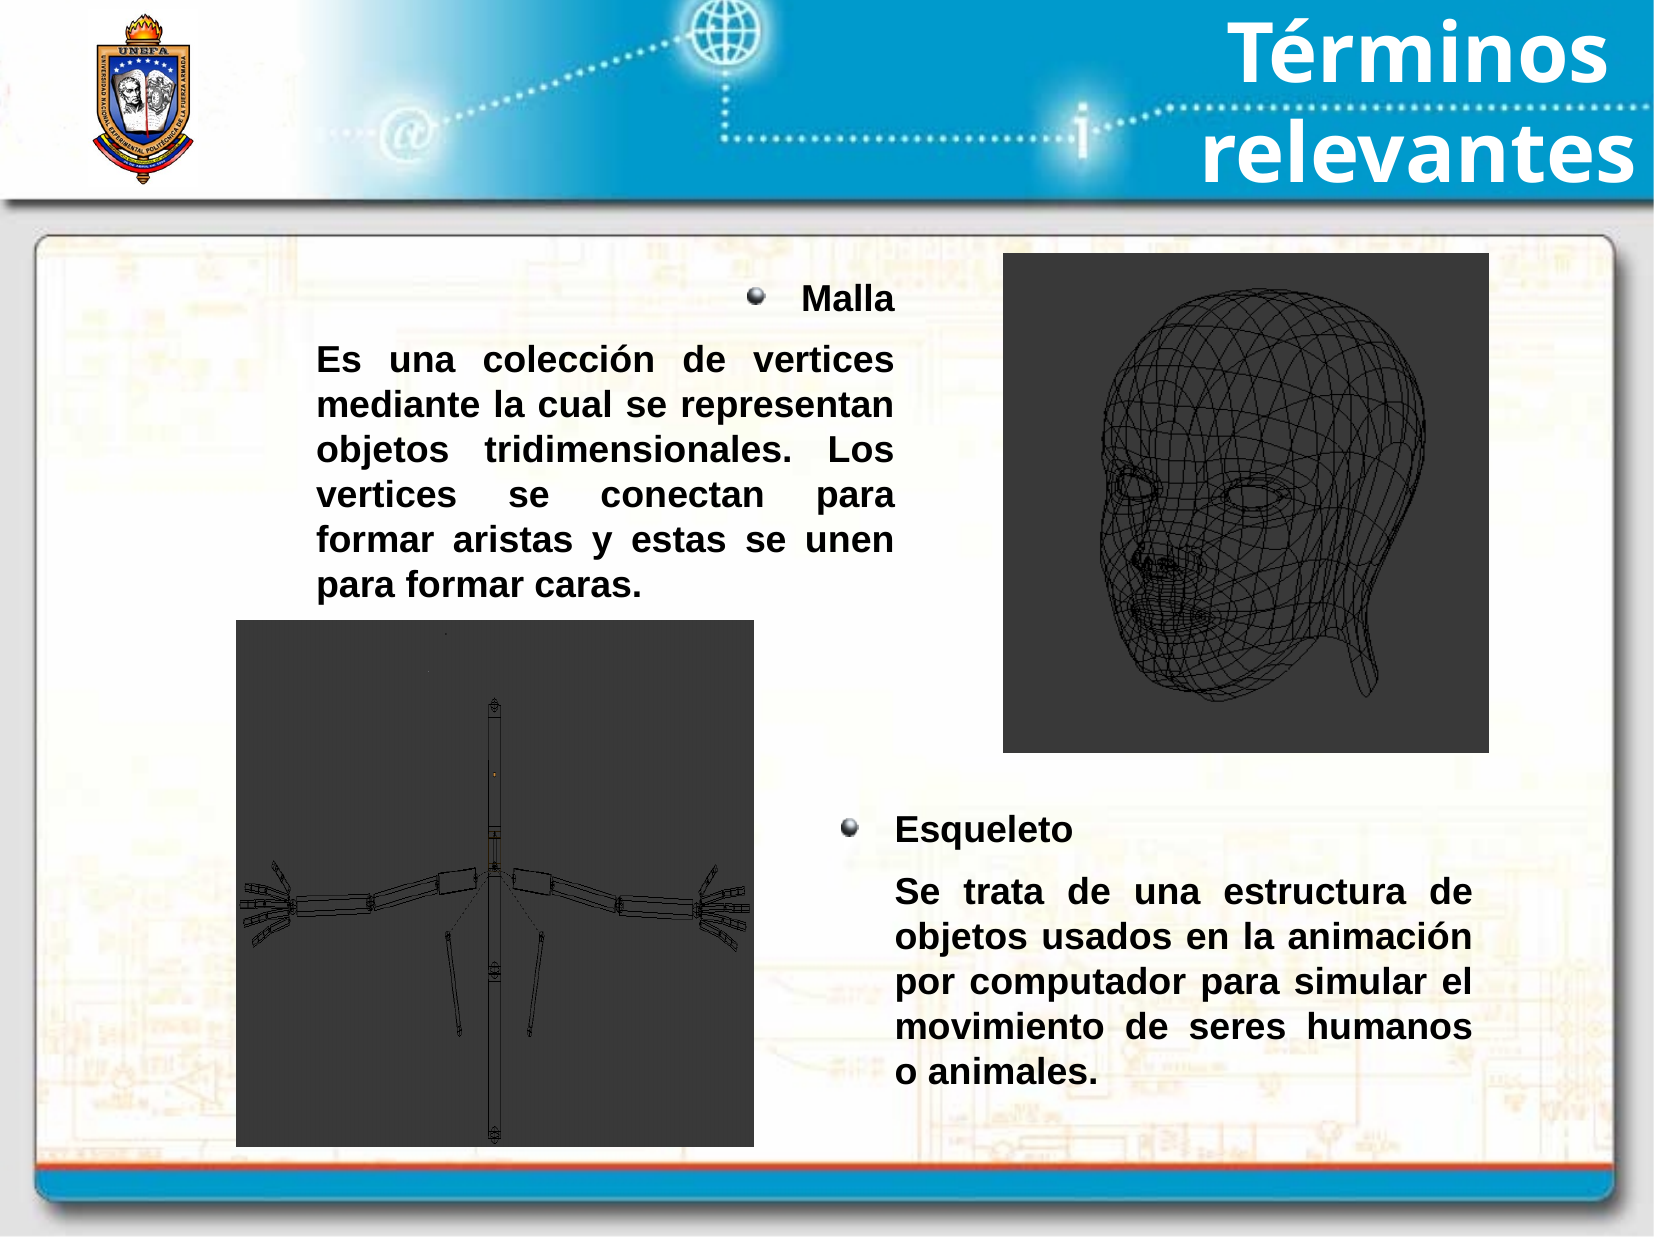

# Términos relevantes
Malla
Es una colección de vertices mediante la cual se representan objetos tridimensionales. Los vertices se conectan para formar aristas y estas se unen para formar caras.
Esqueleto
Se trata de una estructura de objetos usados en la animación por computador para simular el movimiento de seres humanos o animales.